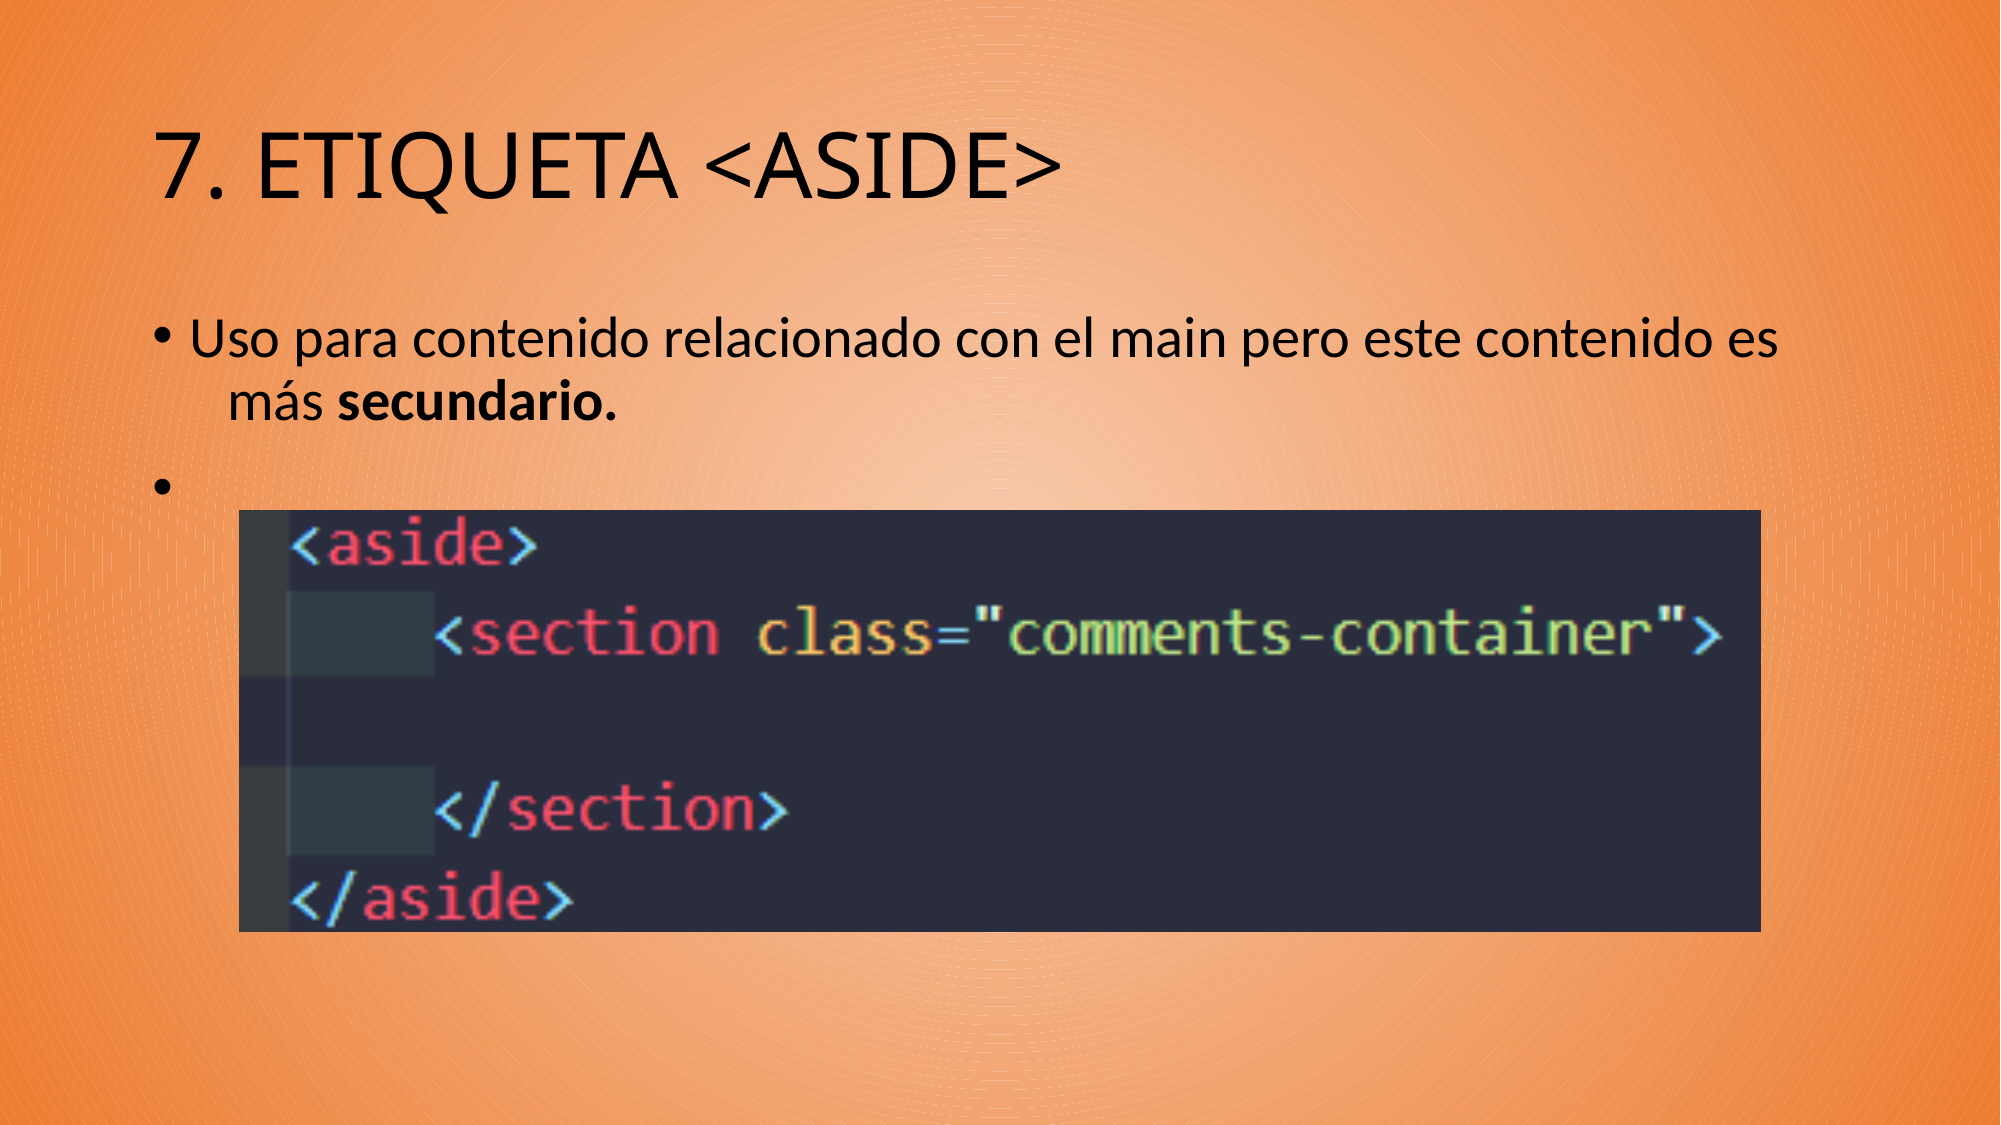

# 7. ETIQUETA <ASIDE>
Uso para contenido relacionado con el main pero este contenido es más secundario.